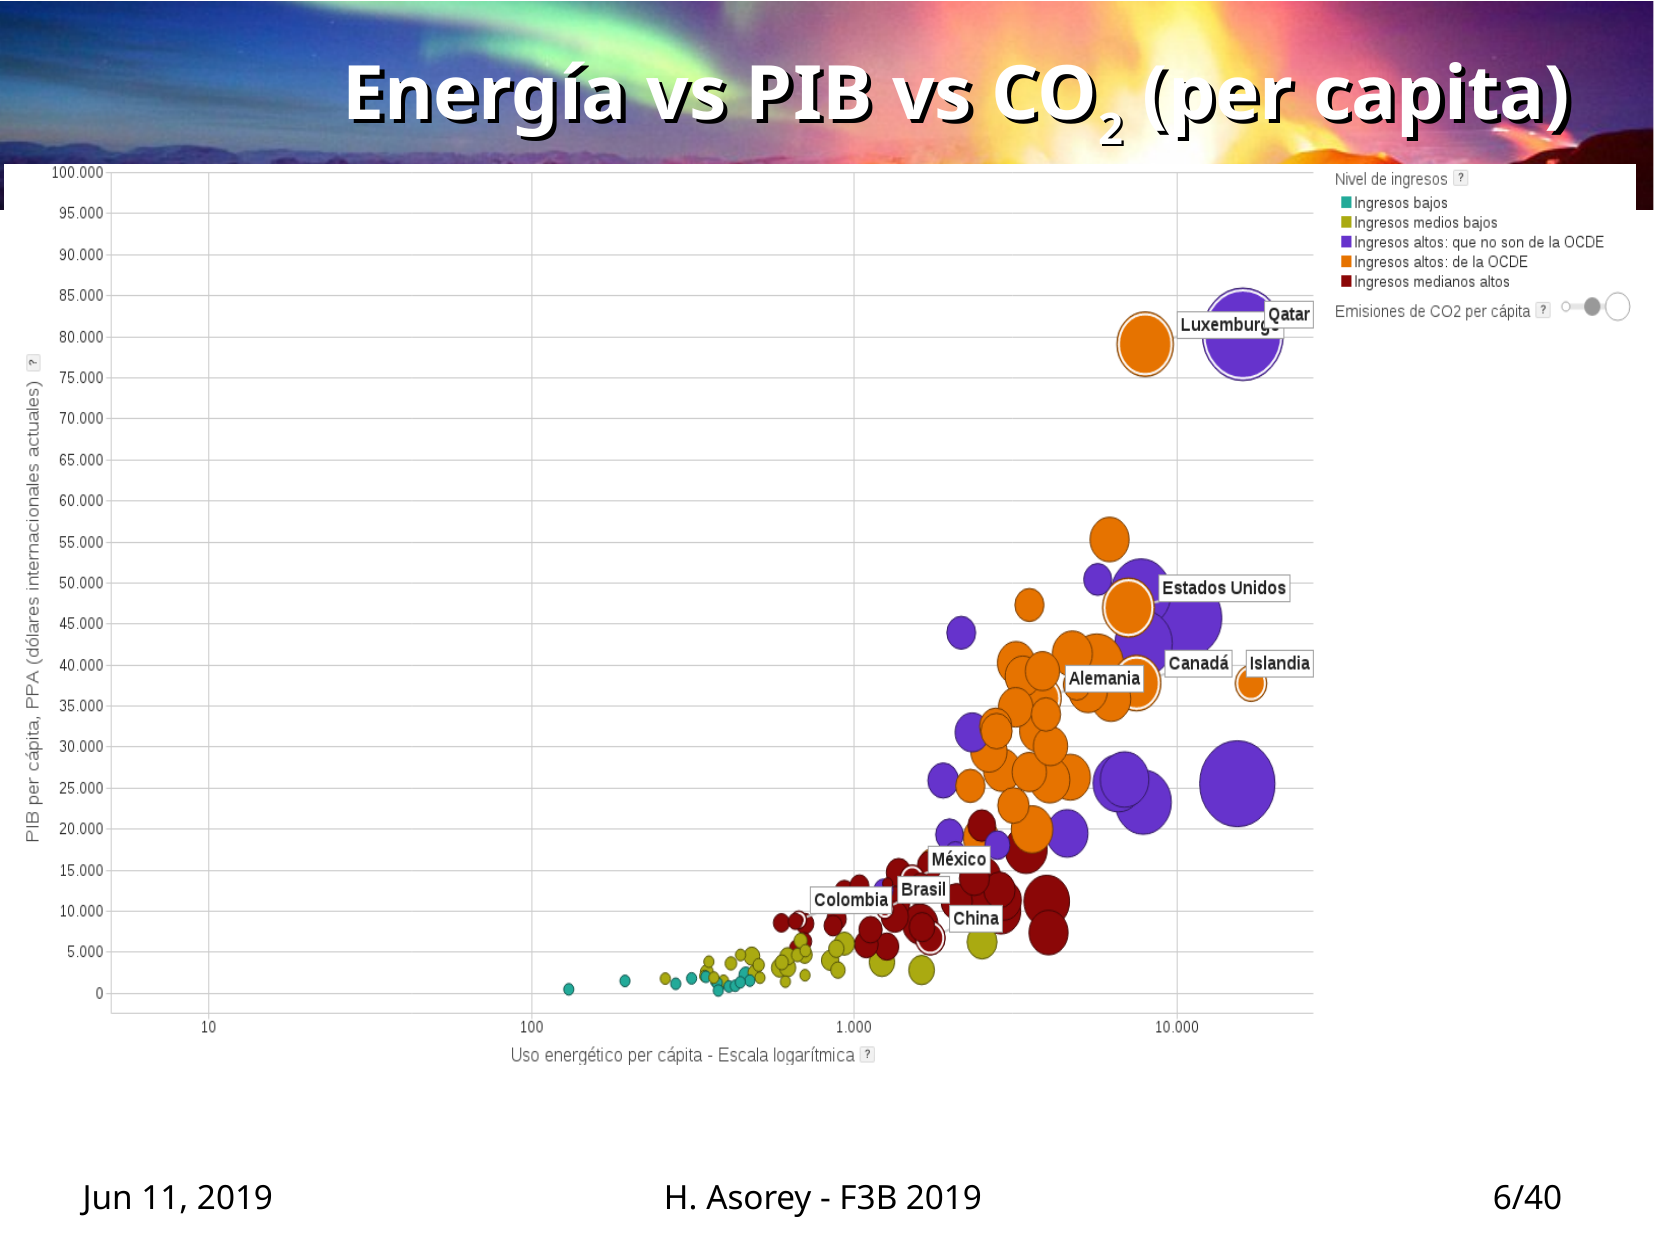

# Energía vs PIB vs CO2 (per capita)
Jun 11, 2019
H. Asorey - F3B 2019
6